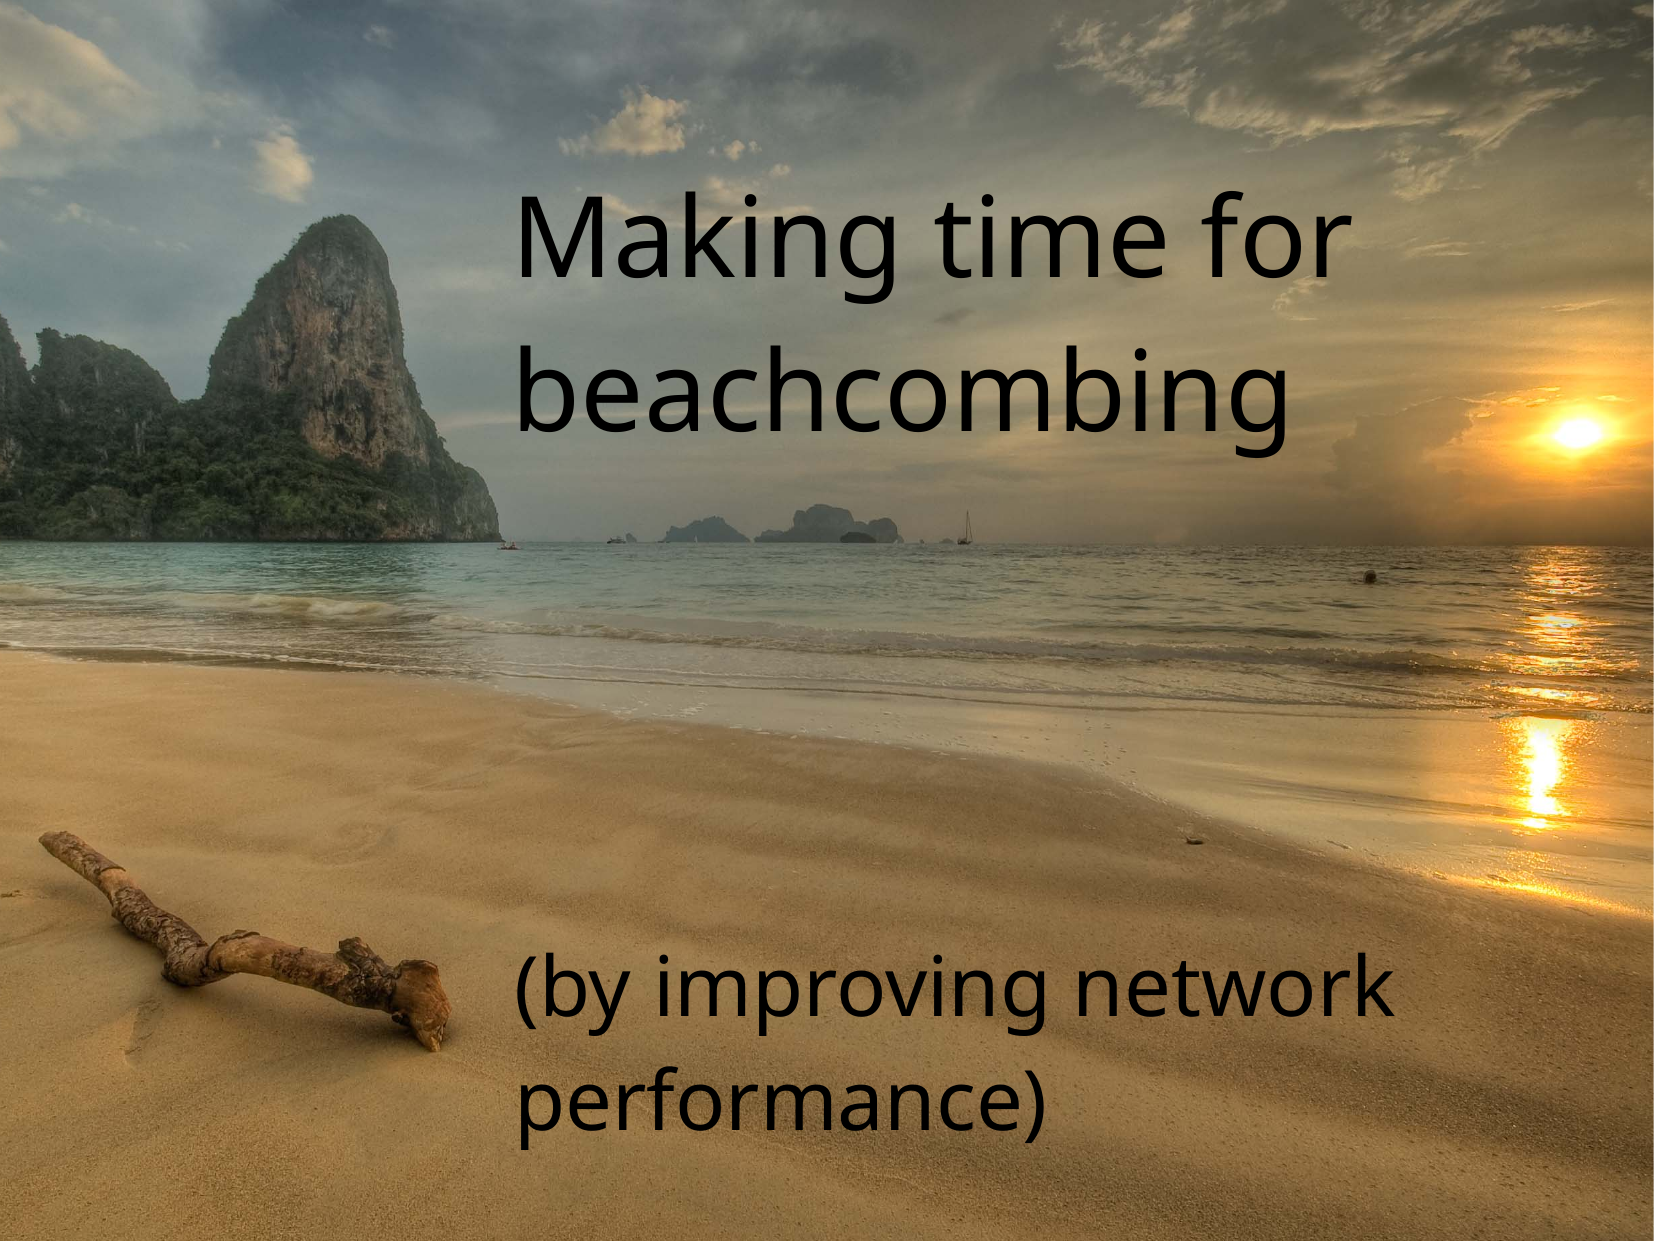

# Making time for beachcombing
(by improving network performance)